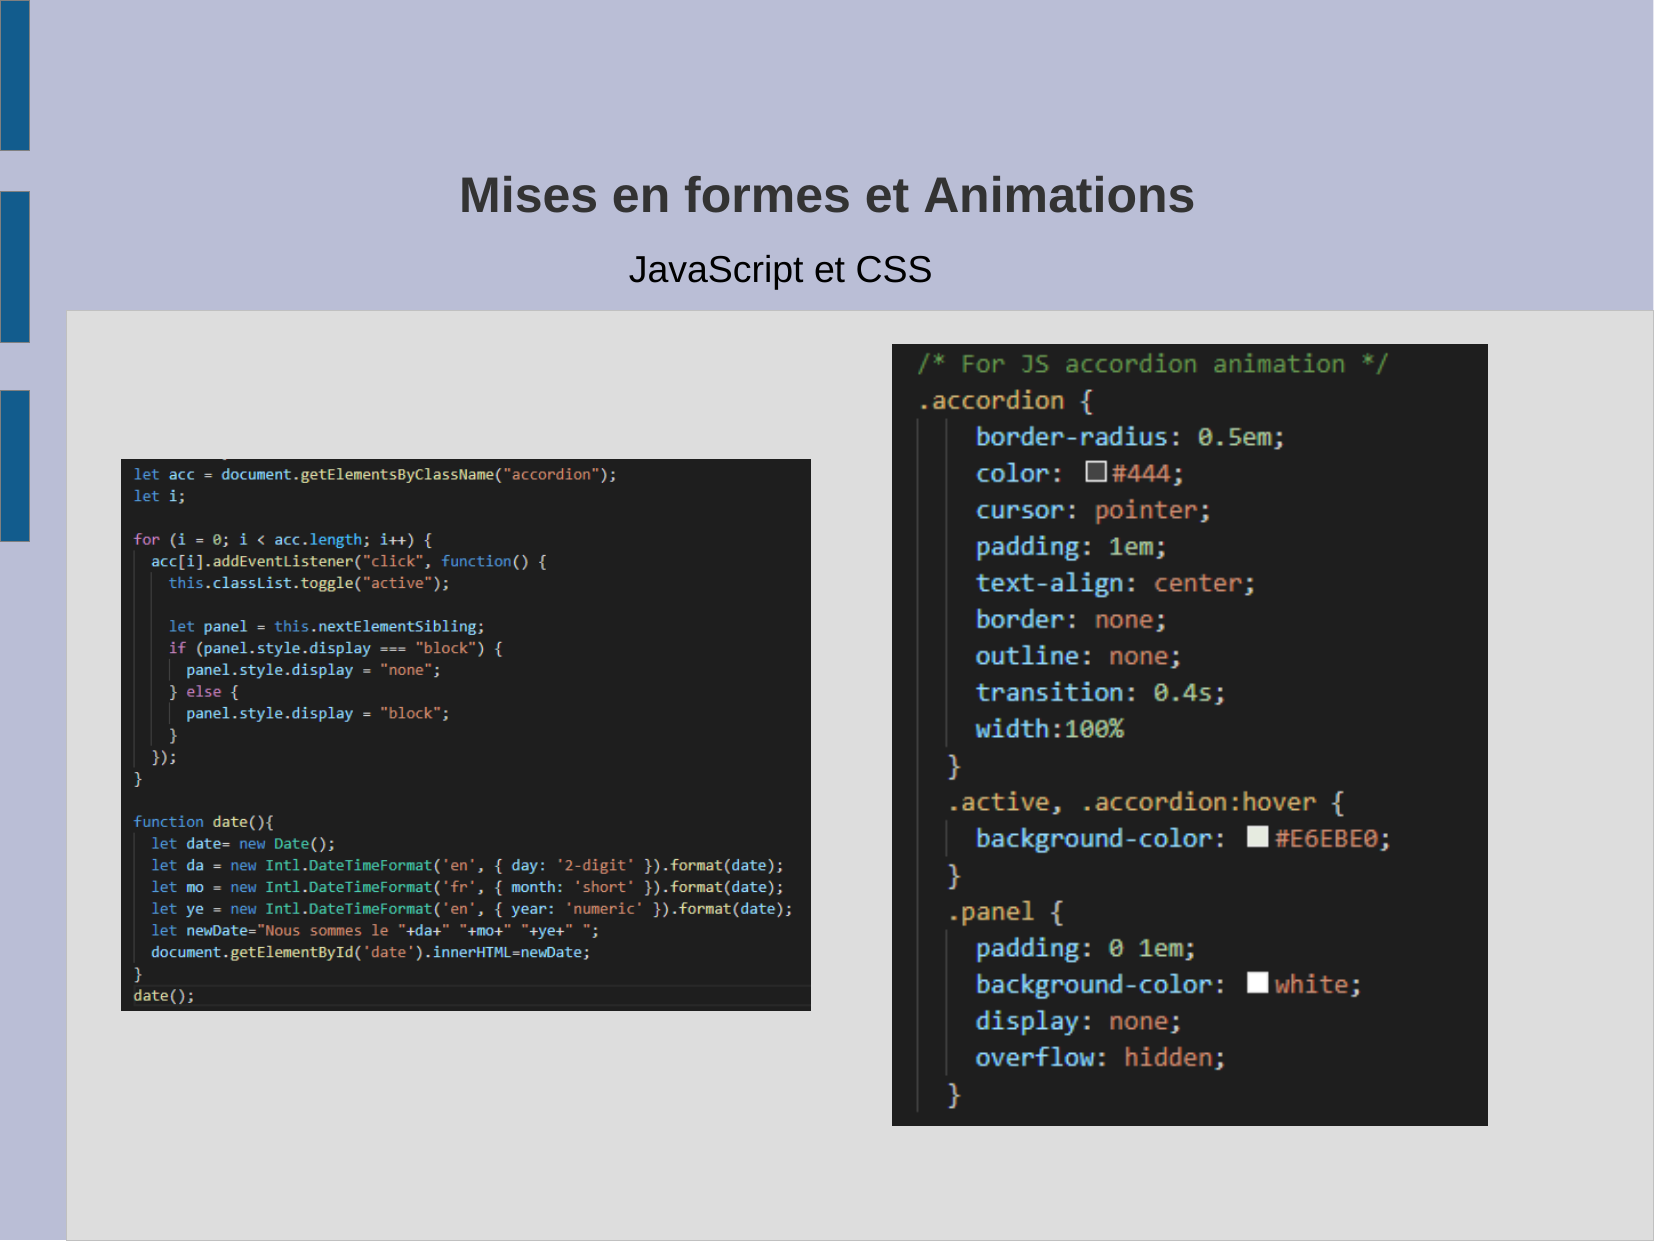

# Mises en formes et Animations
JavaScript et CSS